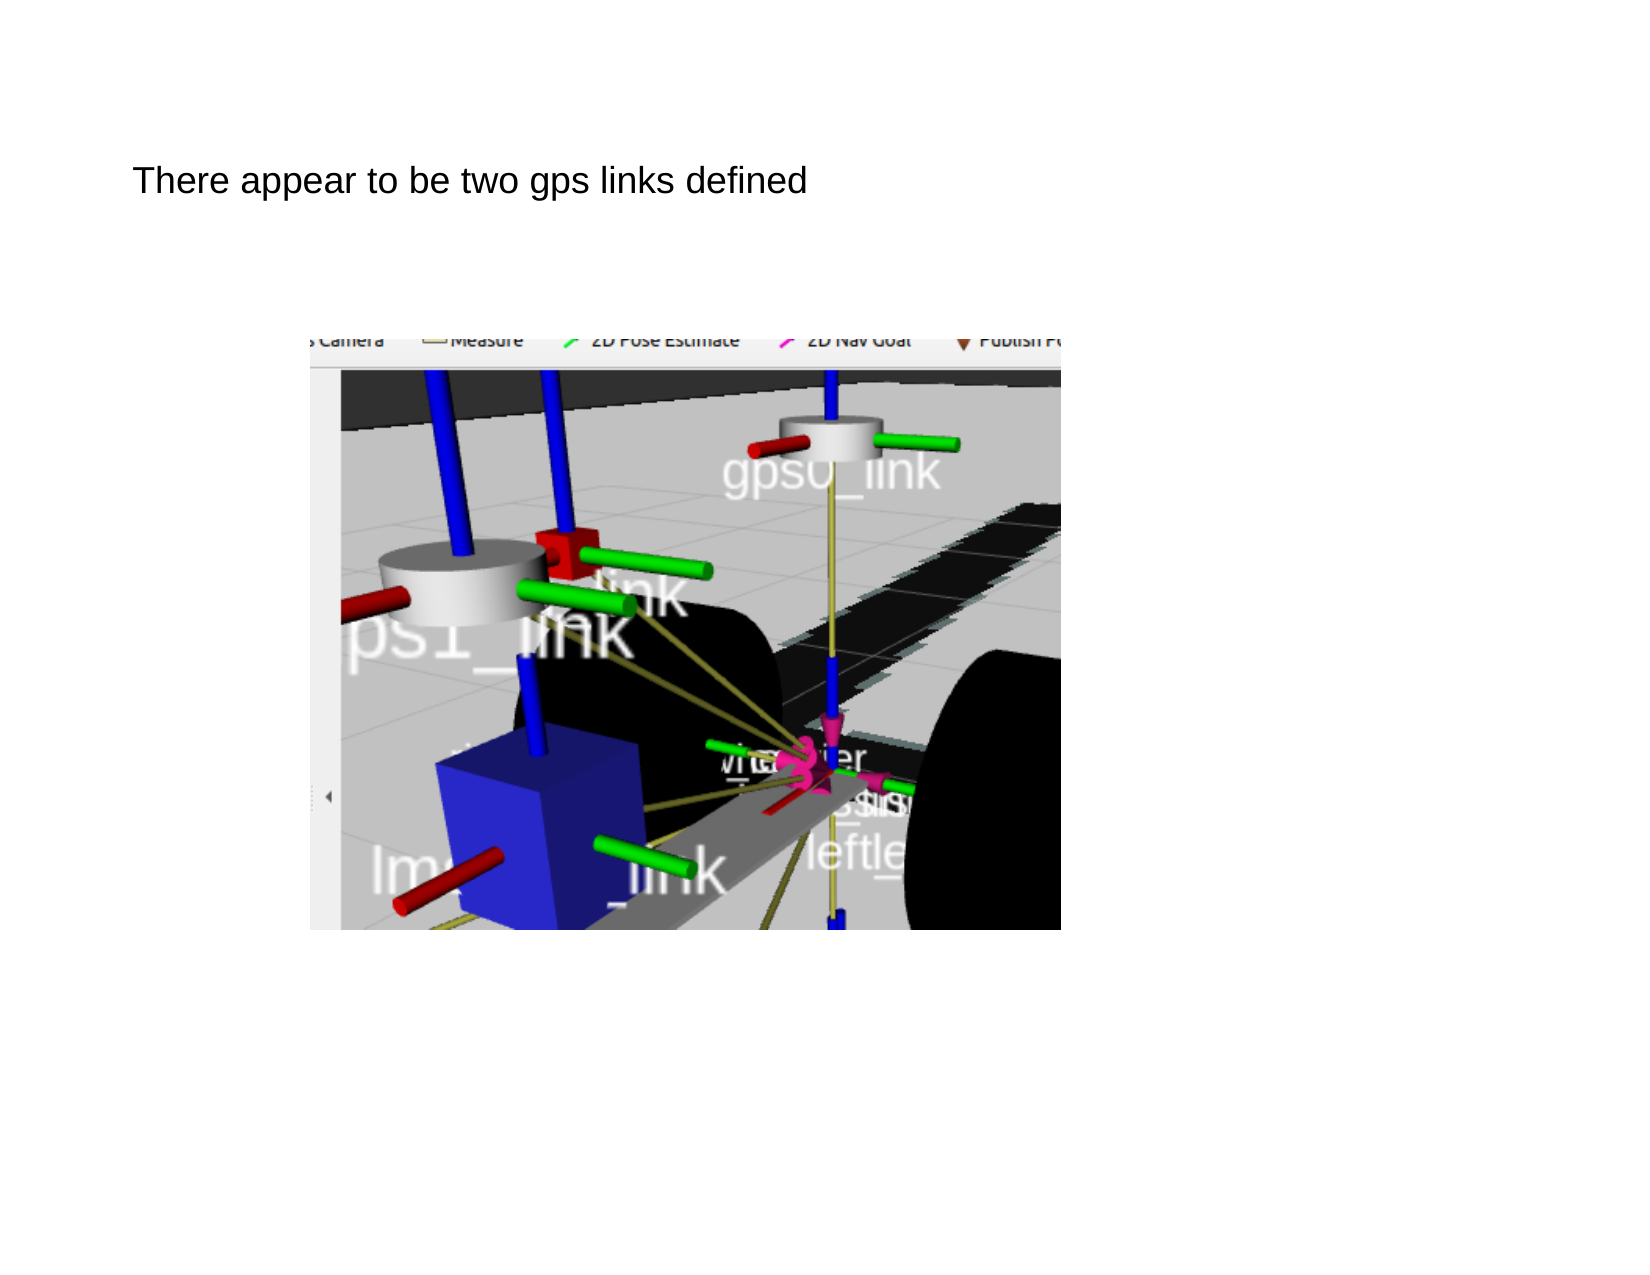

There appear to be two gps links defined